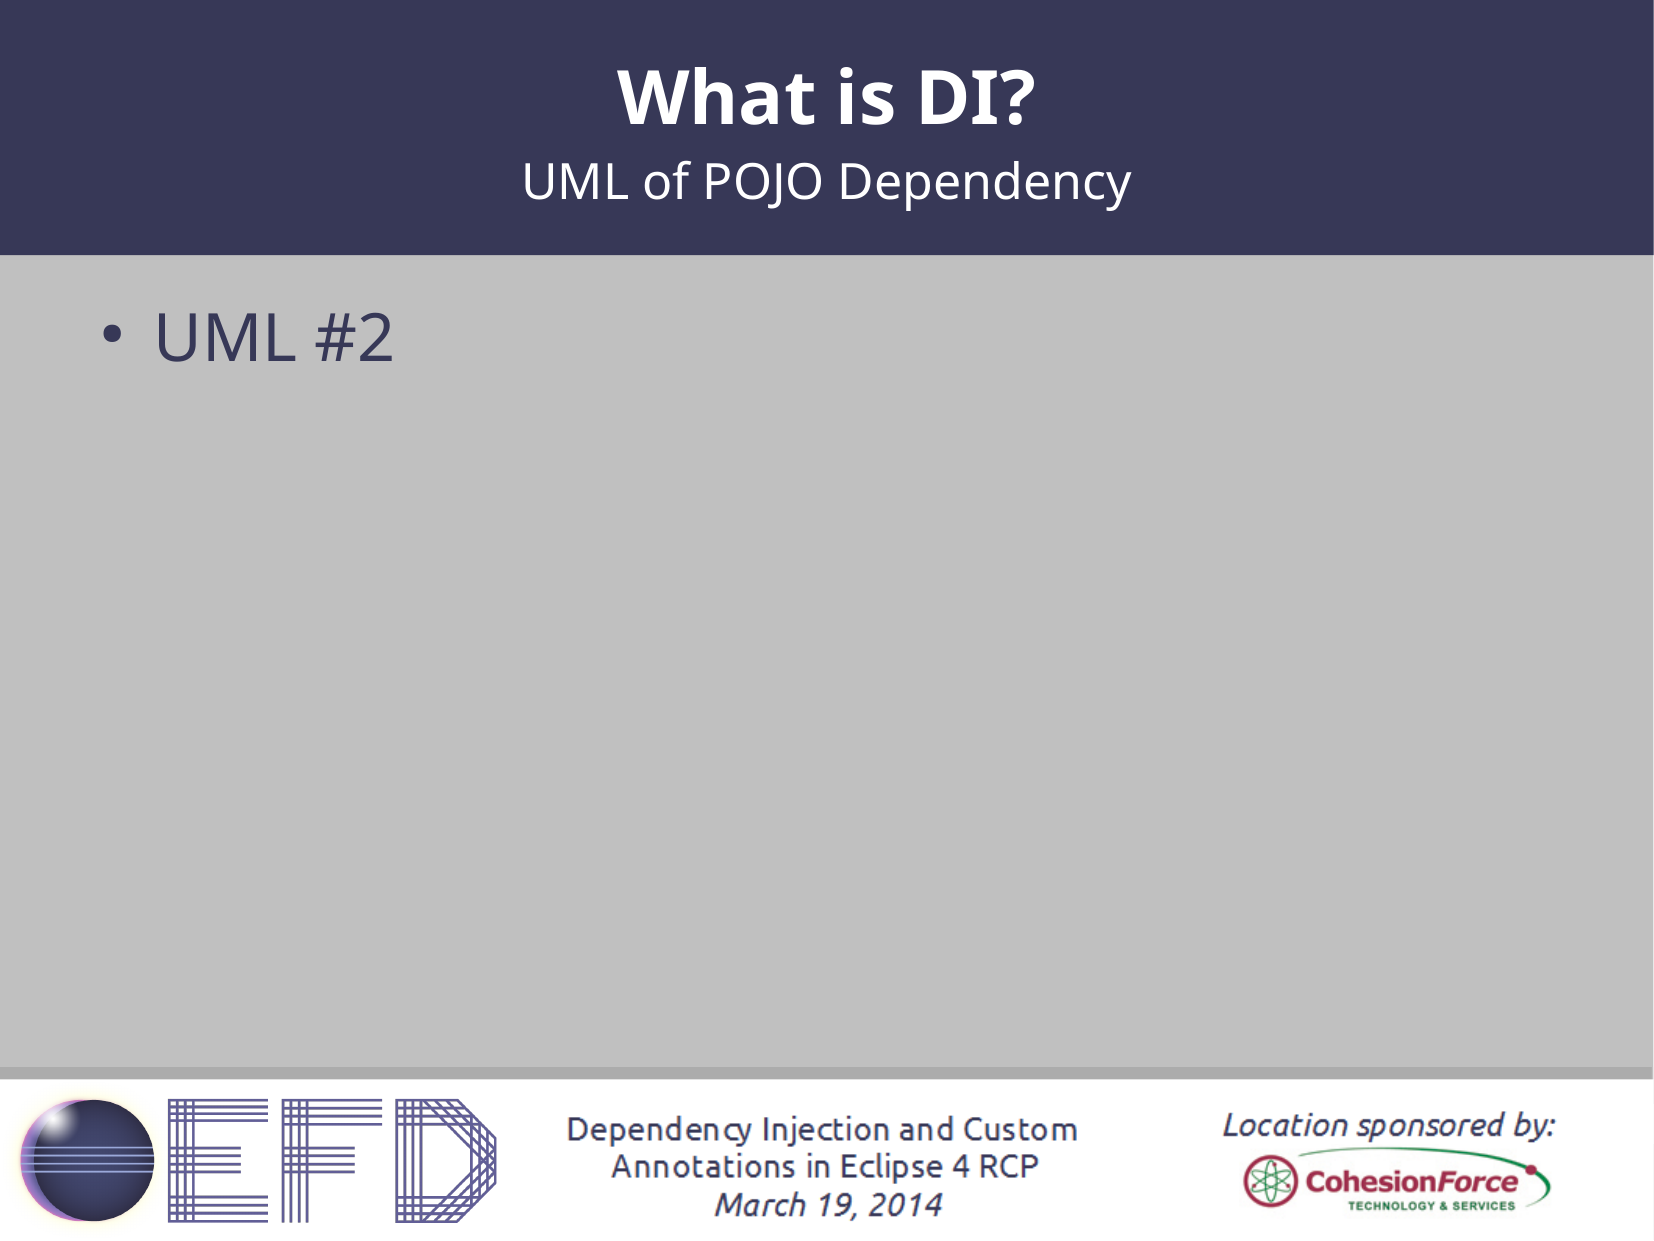

# What is DI? UML of POJO Dependency
UML #2